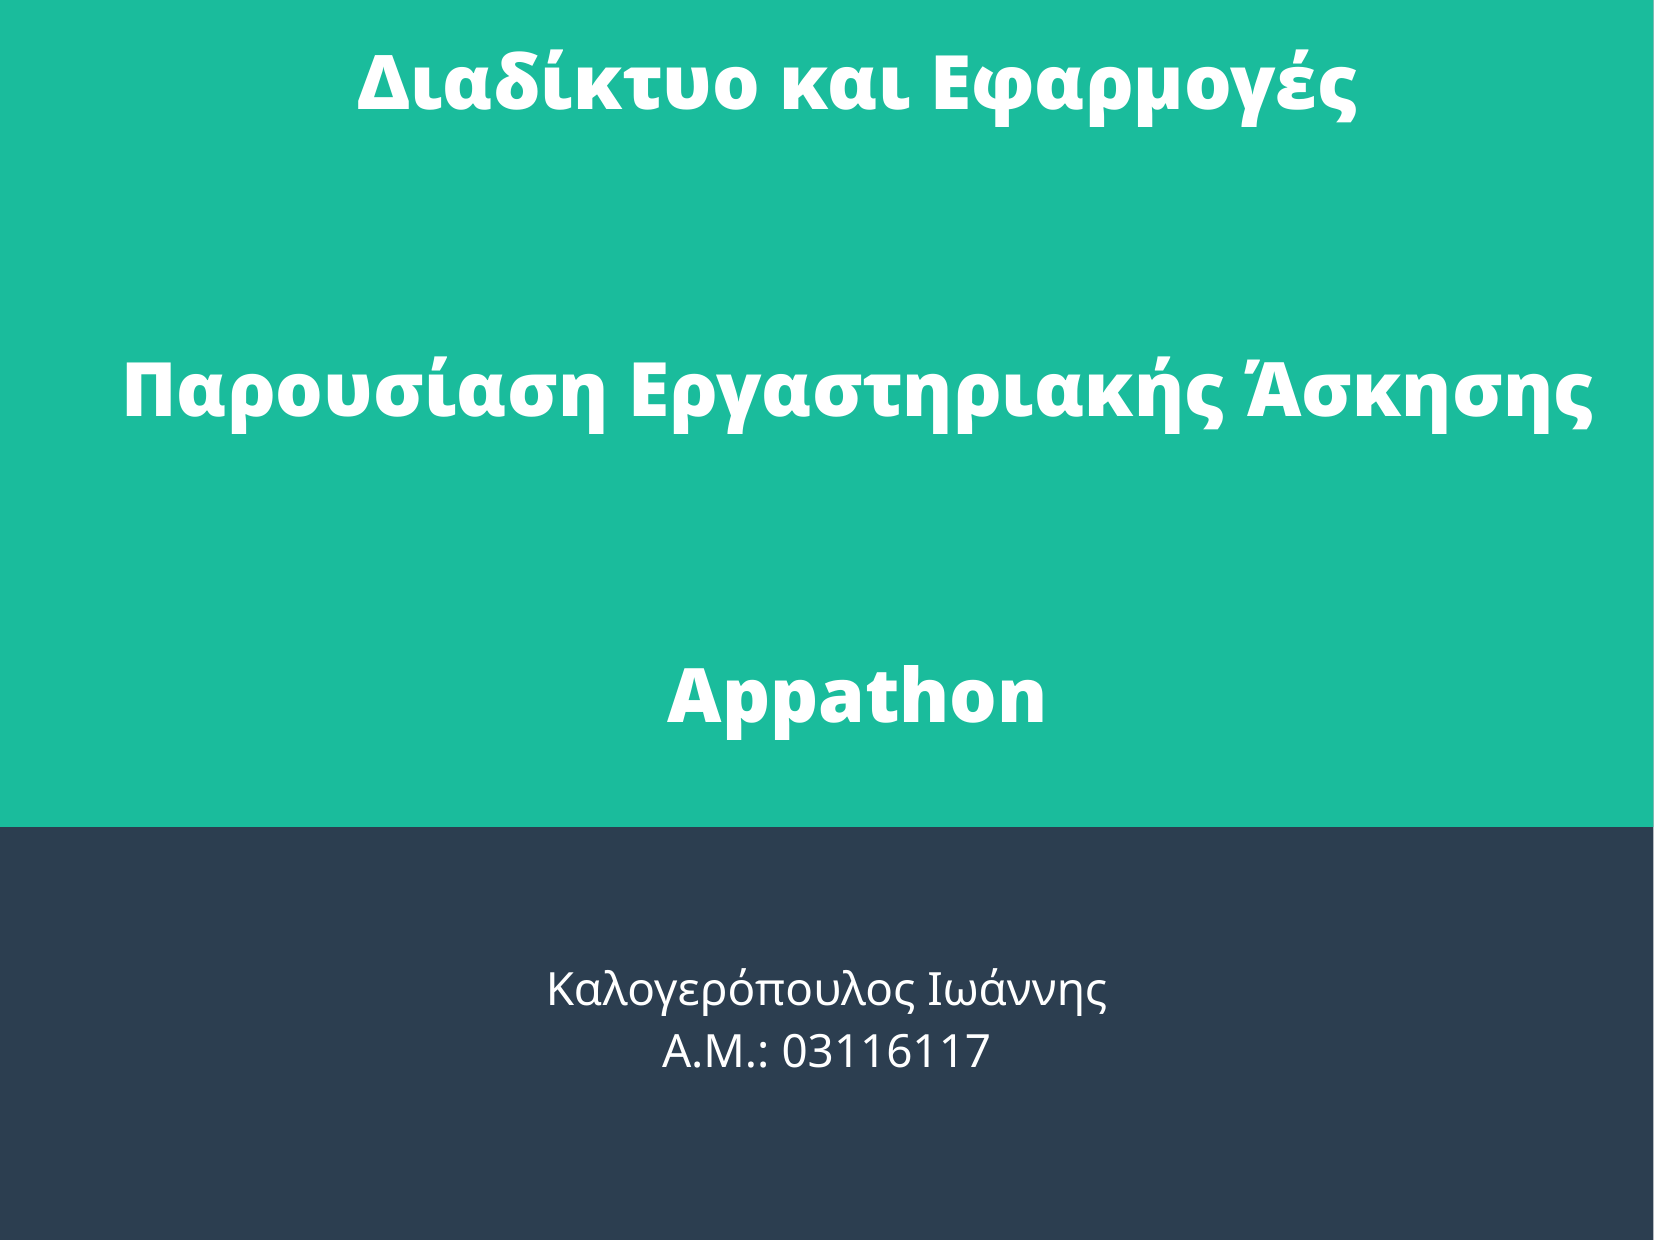

# Διαδίκτυο και Εφαρμογές Παρουσίαση Εργαστηριακής Άσκησης Appathon
Καλογερόπουλος Ιωάννης
Α.Μ.: 03116117